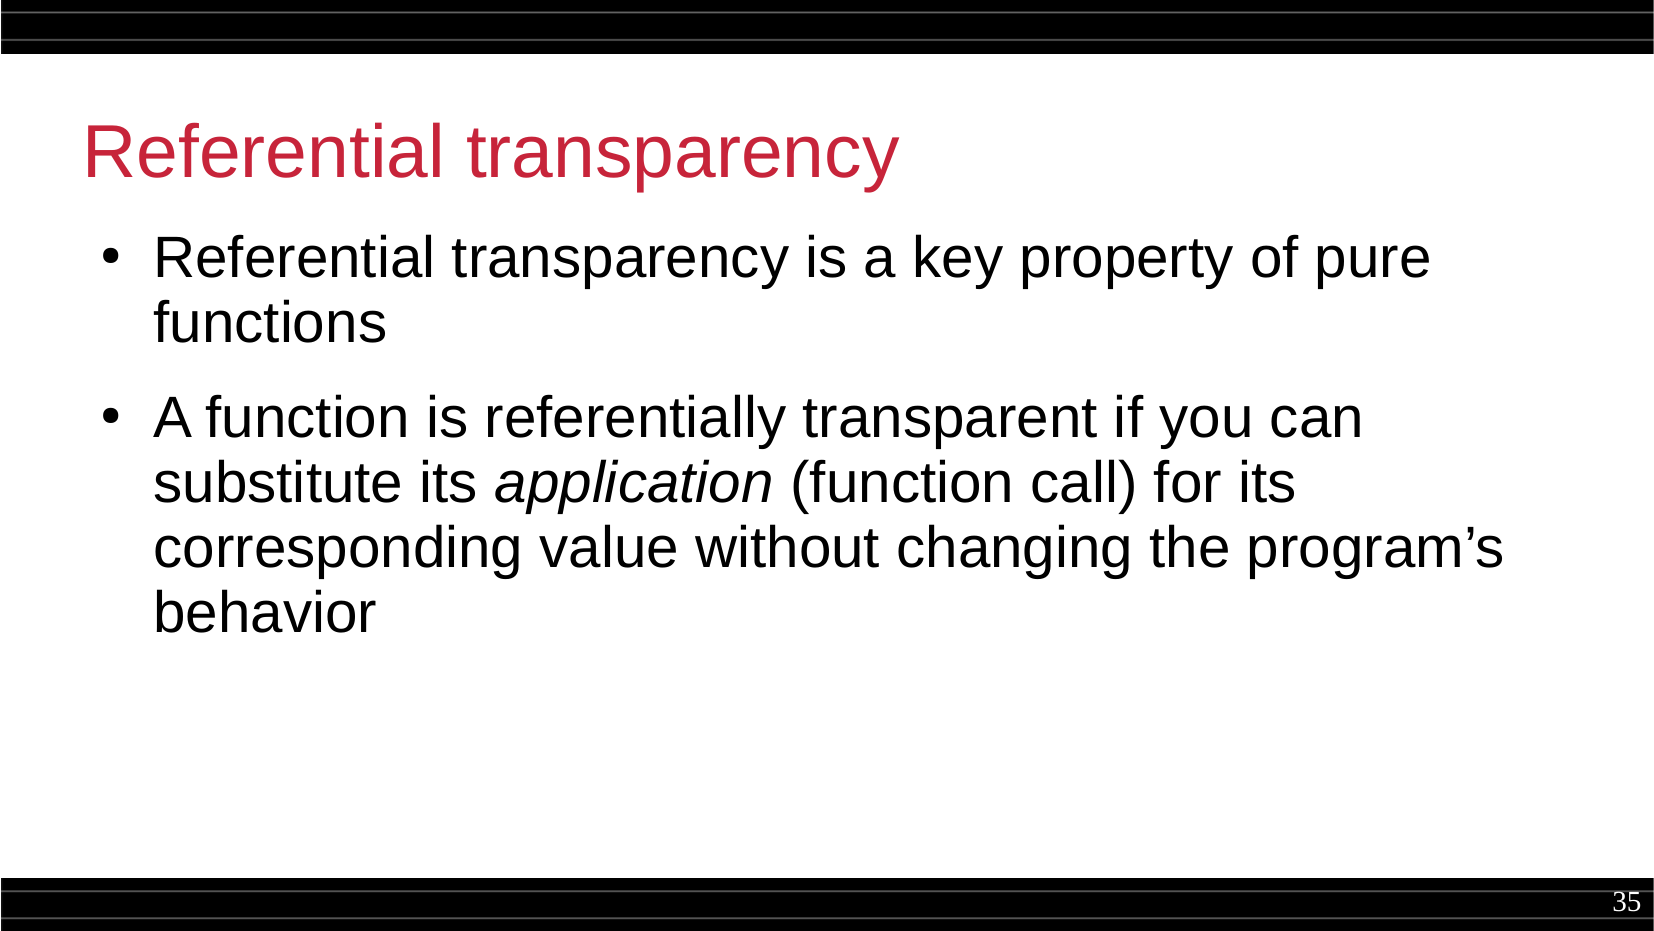

# Referential transparency
Referential transparency is a key property of pure functions
A function is referentially transparent if you can substitute its application (function call) for its corresponding value without changing the program’s behavior